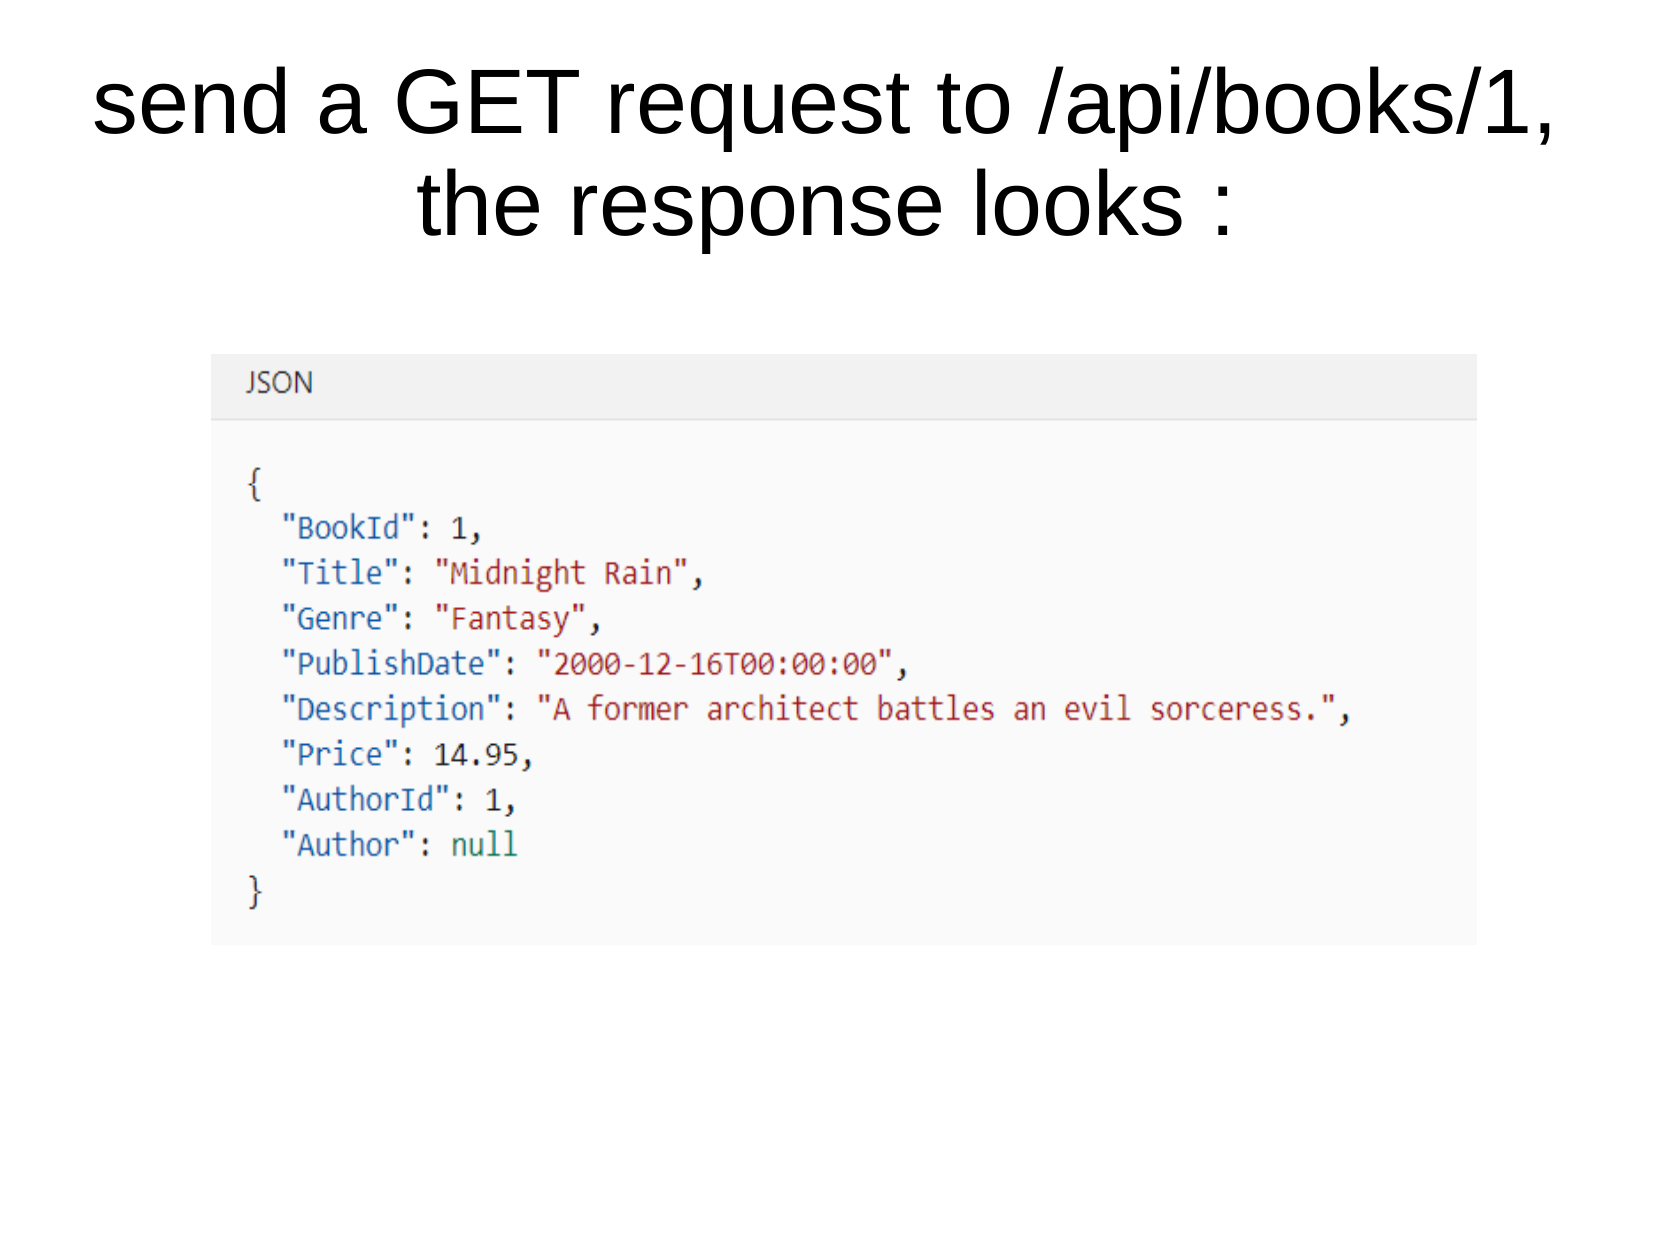

# send a GET request to /api/books/1, the response looks :